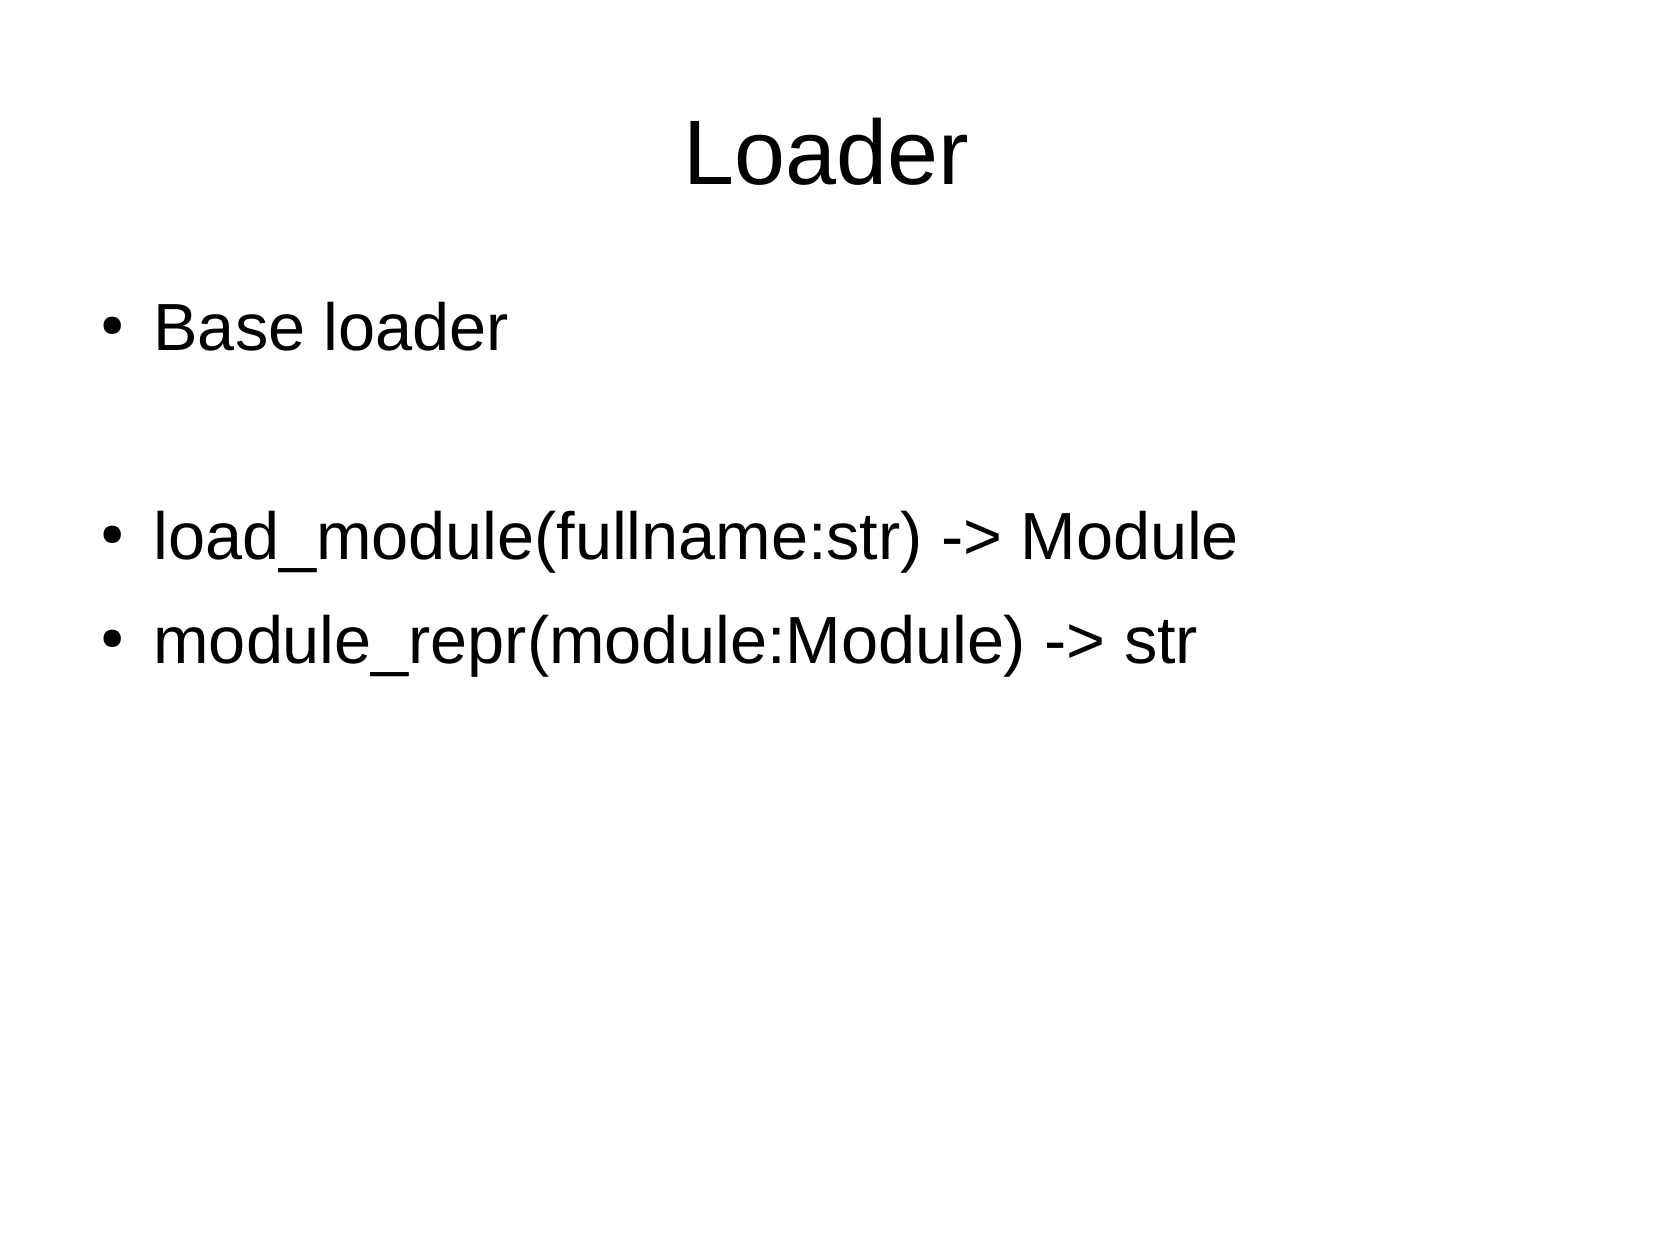

# Loader
Base loader
load_module(fullname:str) -> Module
module_repr(module:Module) -> str